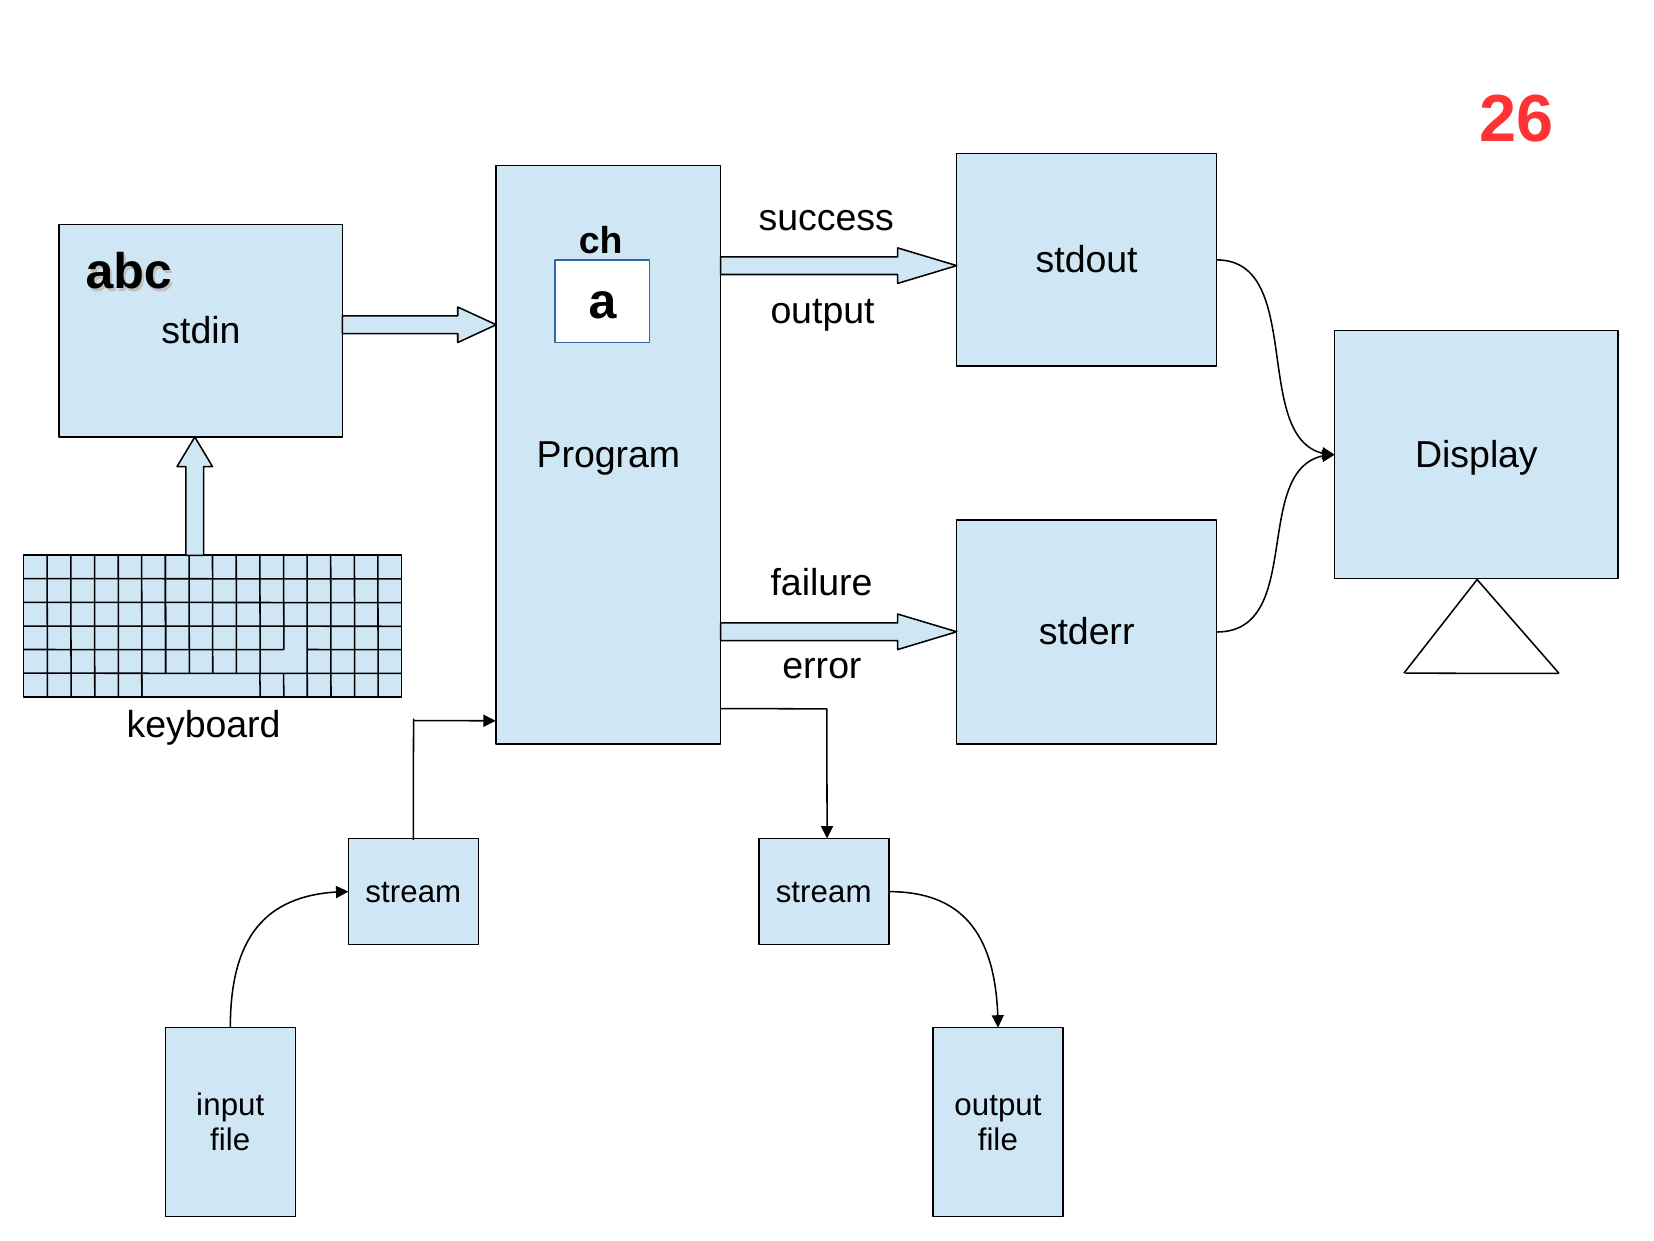

26
stdout
Program
success
ch
stdin
abc
a
output
Display
stderr
failure
error
keyboard
stream
stream
input
file
output
file